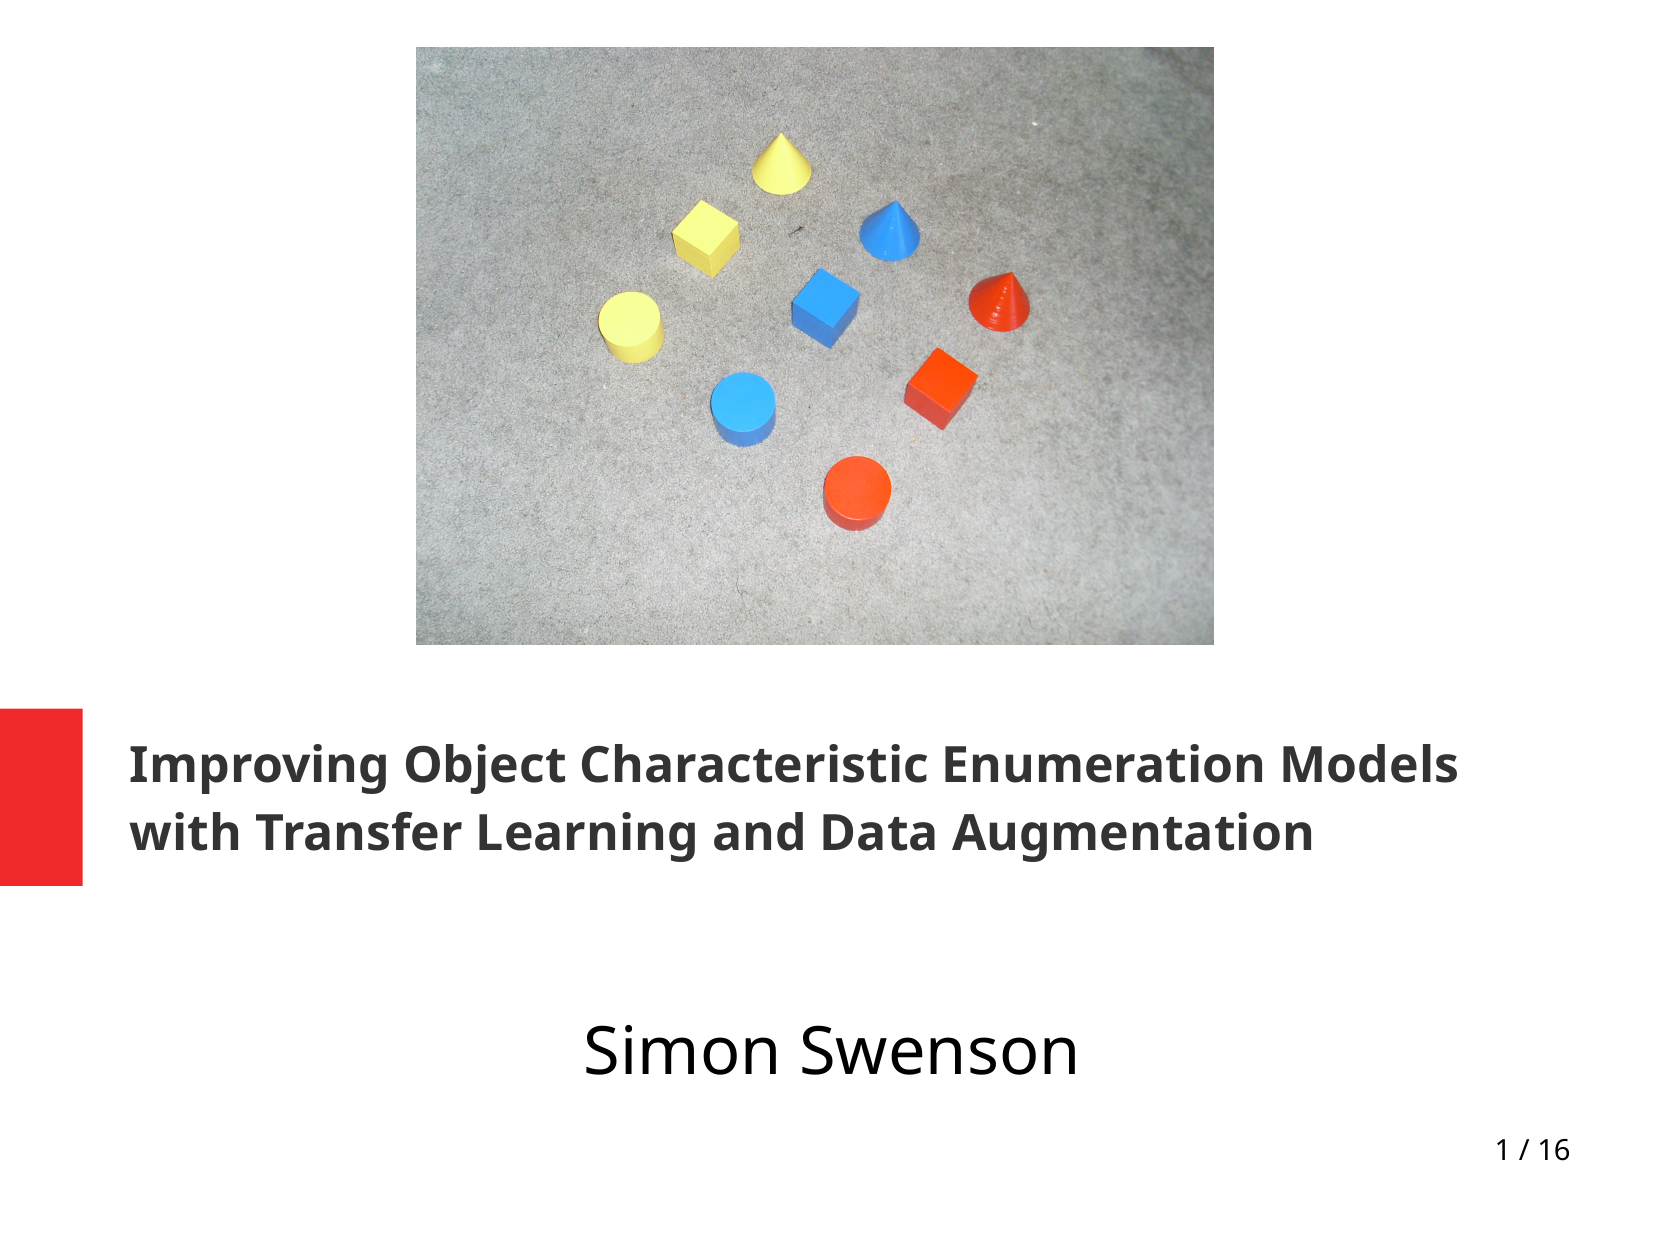

# Improving Object Characteristic Enumeration Models with Transfer Learning and Data Augmentation
Simon Swenson
1